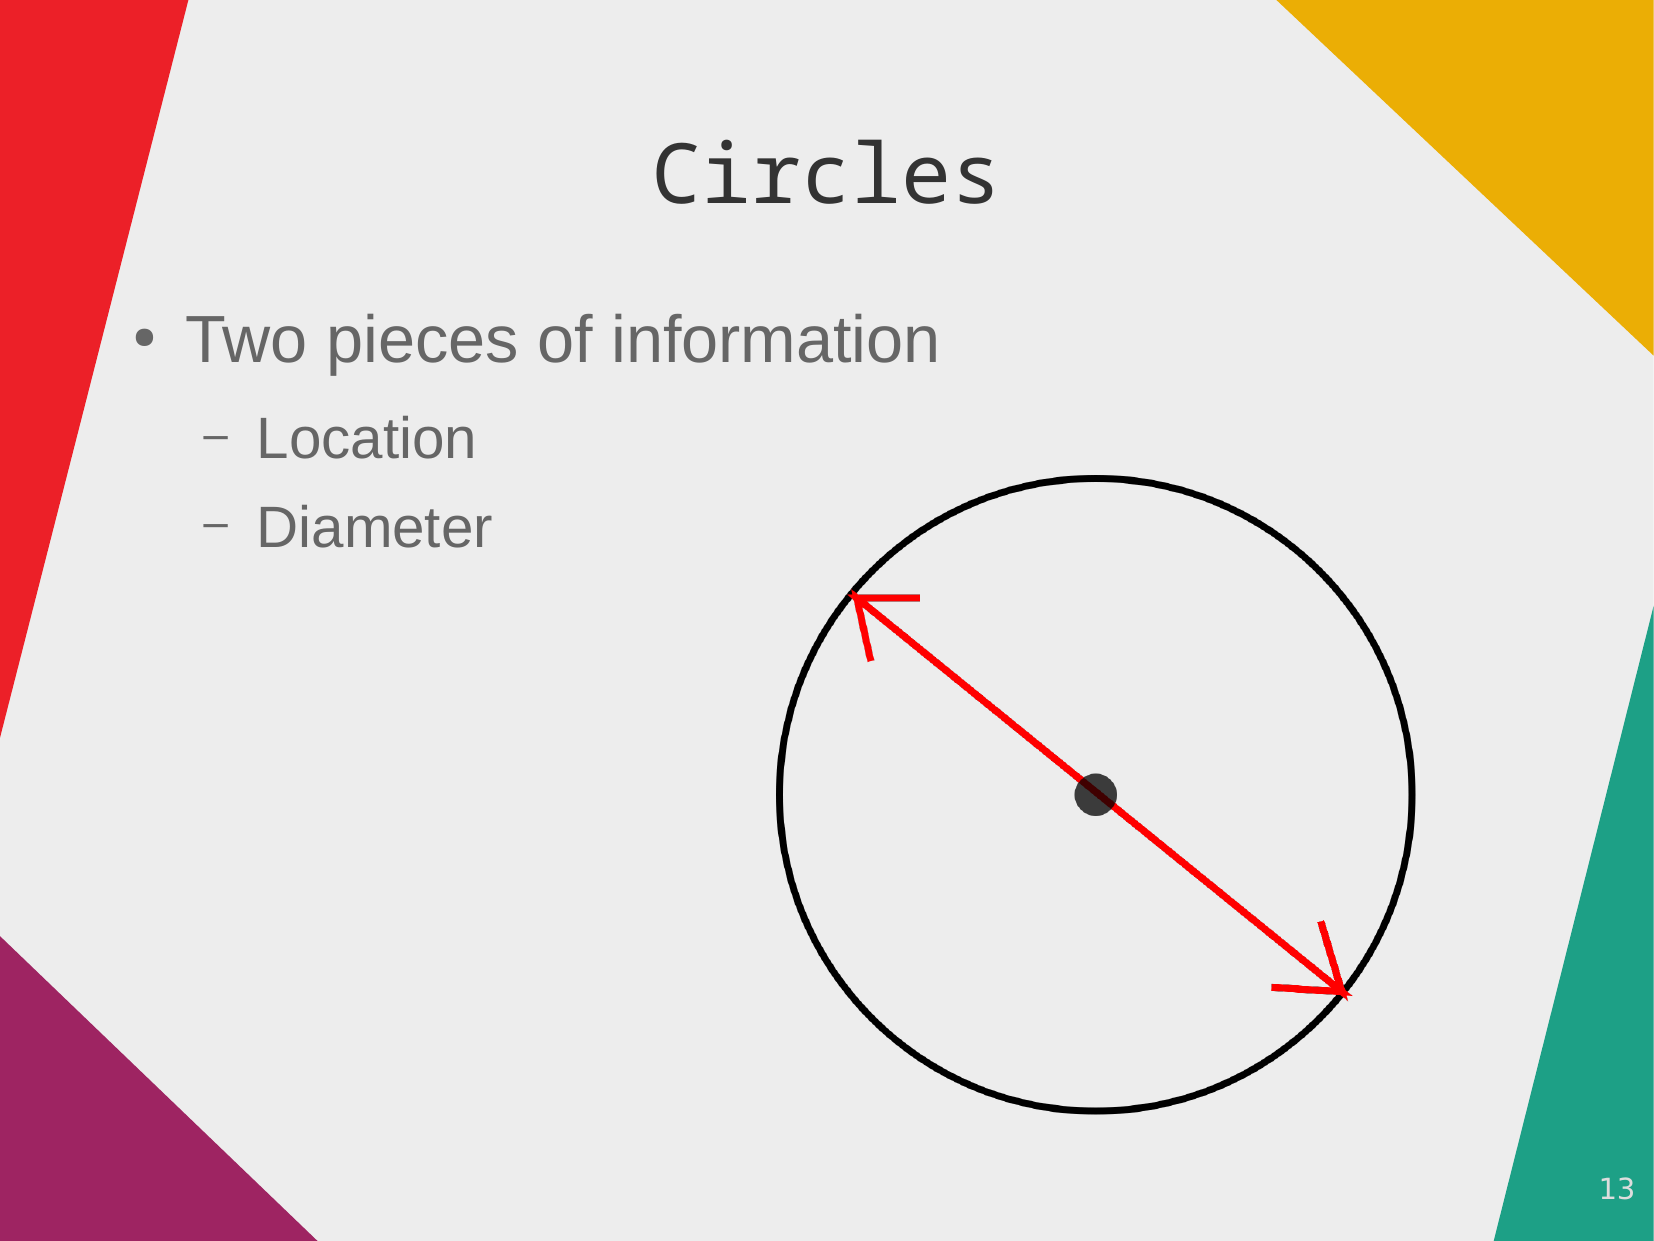

# Circles
Two pieces of information
Location
Diameter
13